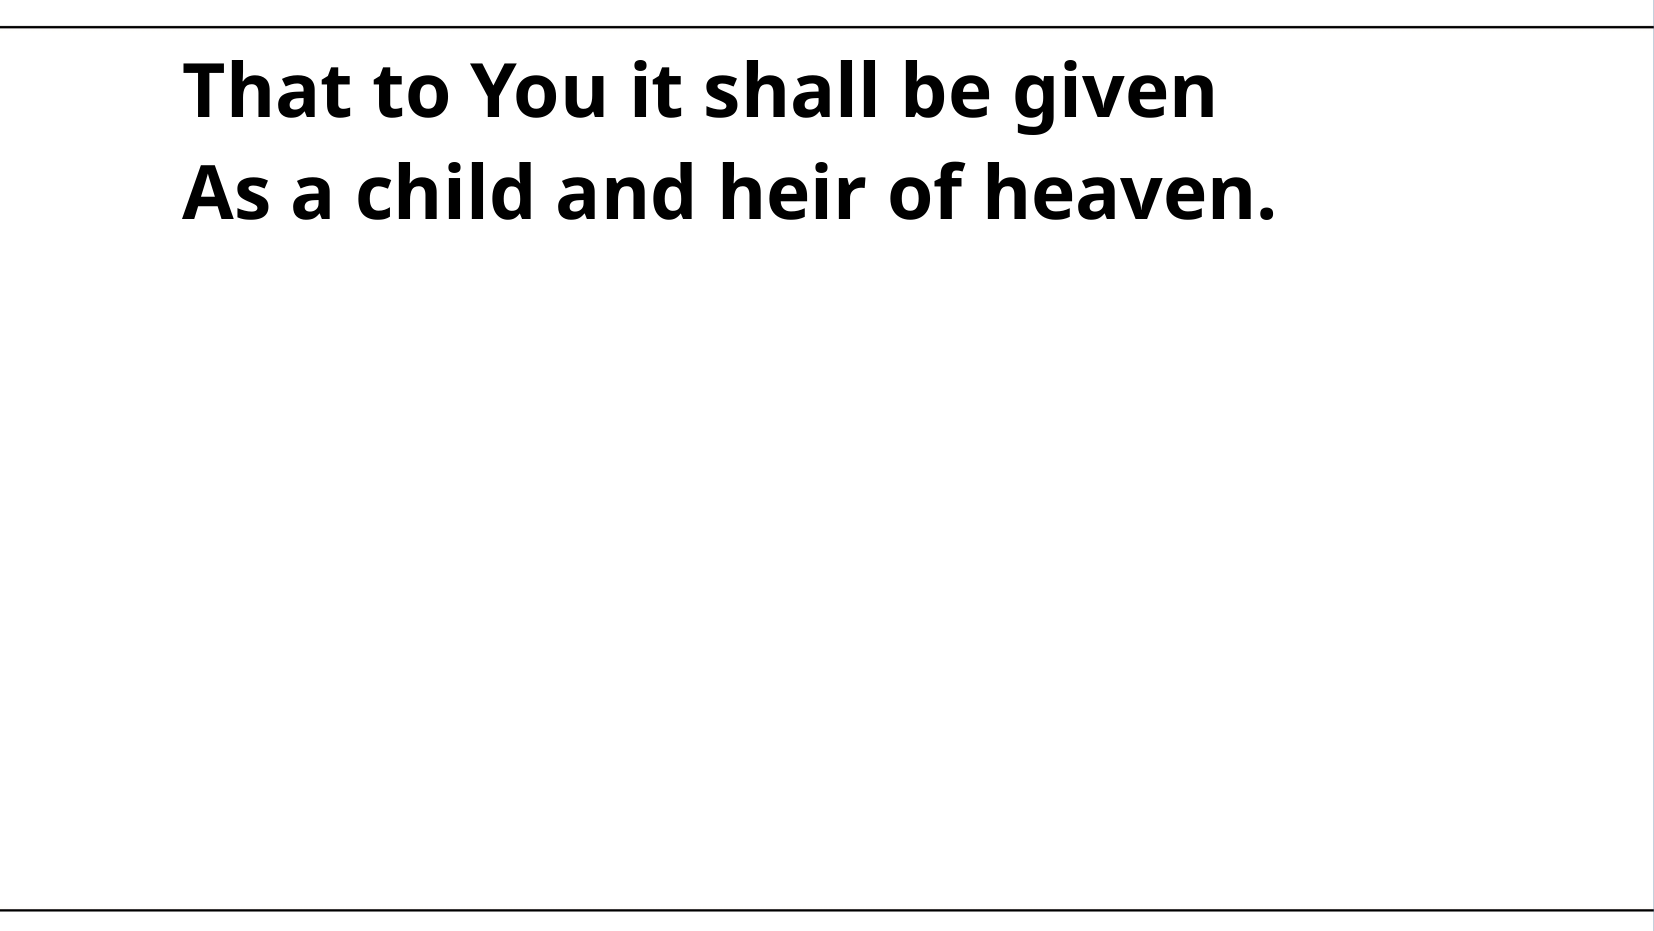

That to You it shall be given
 As a child and heir of heaven.